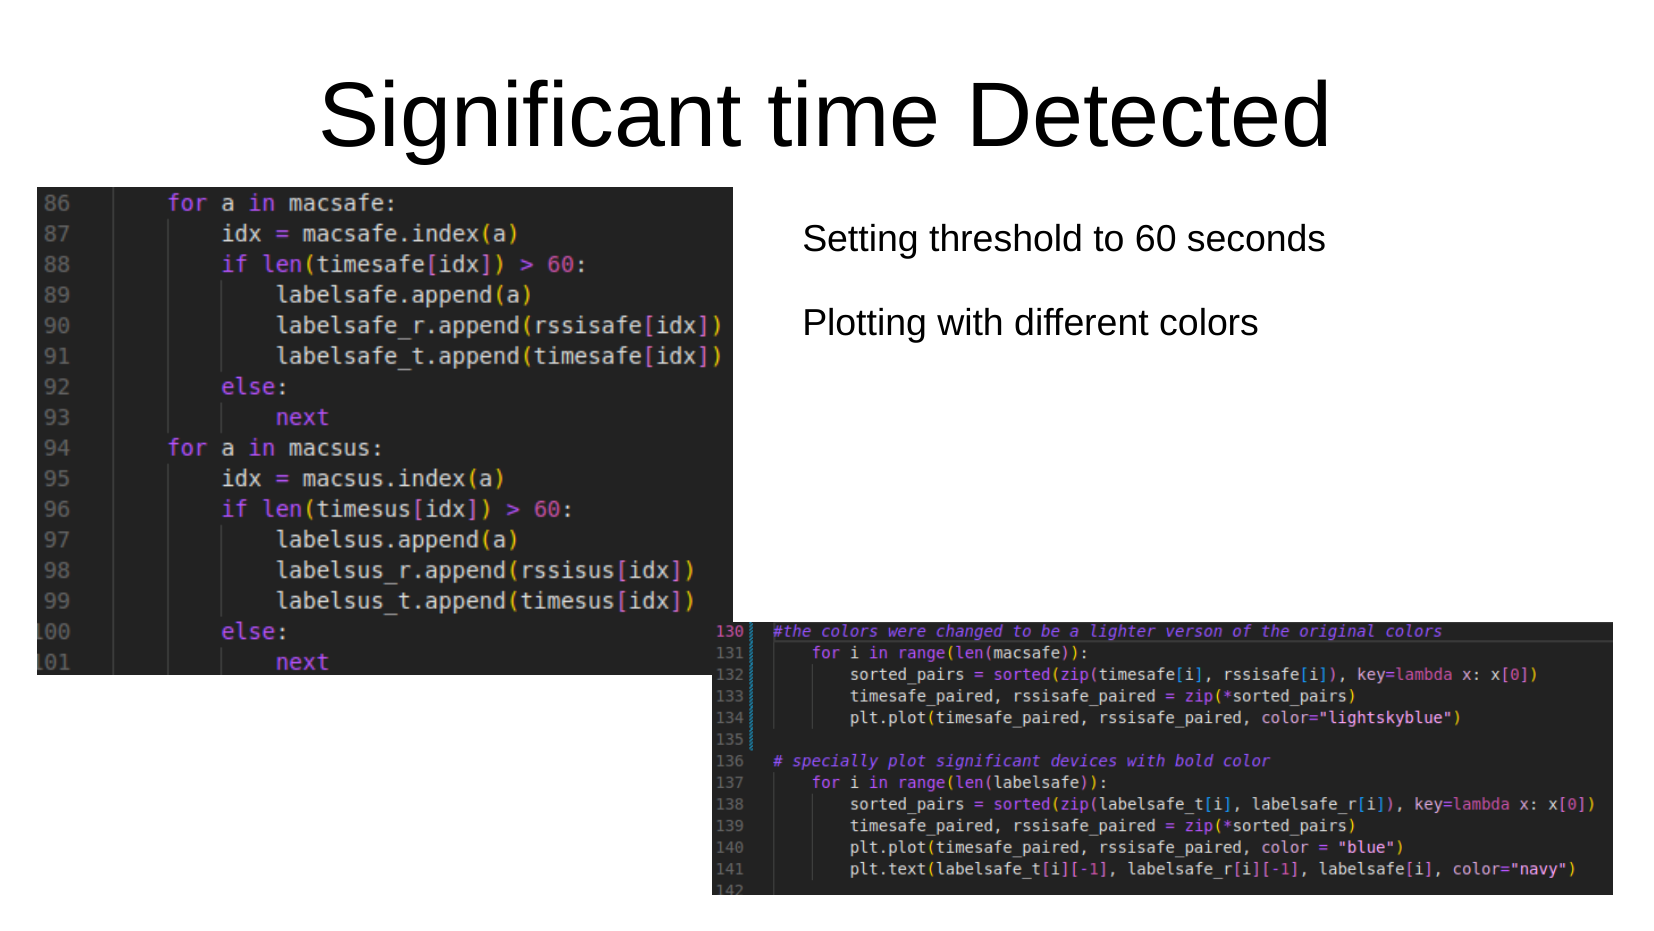

# Significant time Detected
Setting threshold to 60 seconds
Plotting with different colors